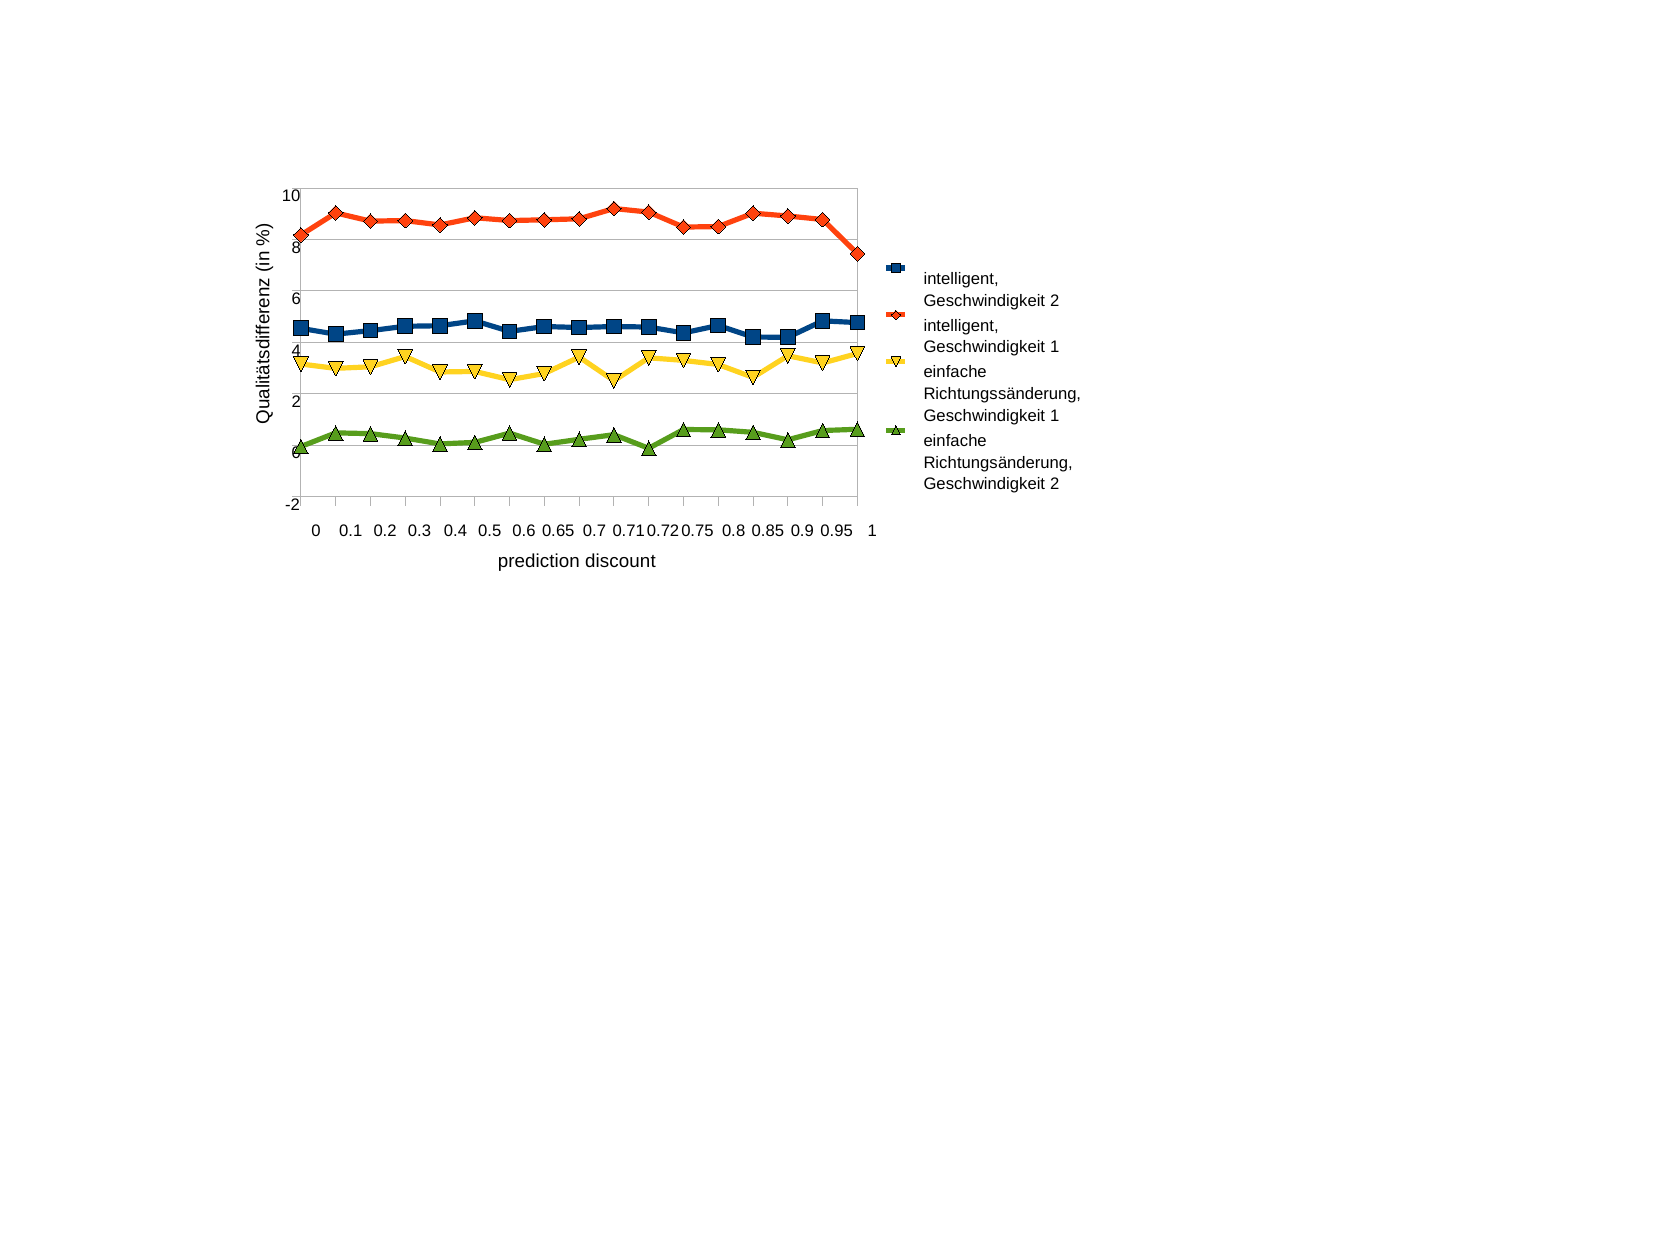

10
8
intelligent,
6
Geschwindigkeit 2
Qualitätsdifferenz (in %)
intelligent,
Geschwindigkeit 1
4
einfache
Richtungssänderung,
2
Geschwindigkeit 1
einfache
0
Richtungsänderung,
Geschwindigkeit 2
-2
0
0.1
0.2
0.3
0.4
0.5
0.6
0.65
0.7
0.71
0.72
0.75
0.8
0.85
0.9
0.95
1
prediction discount